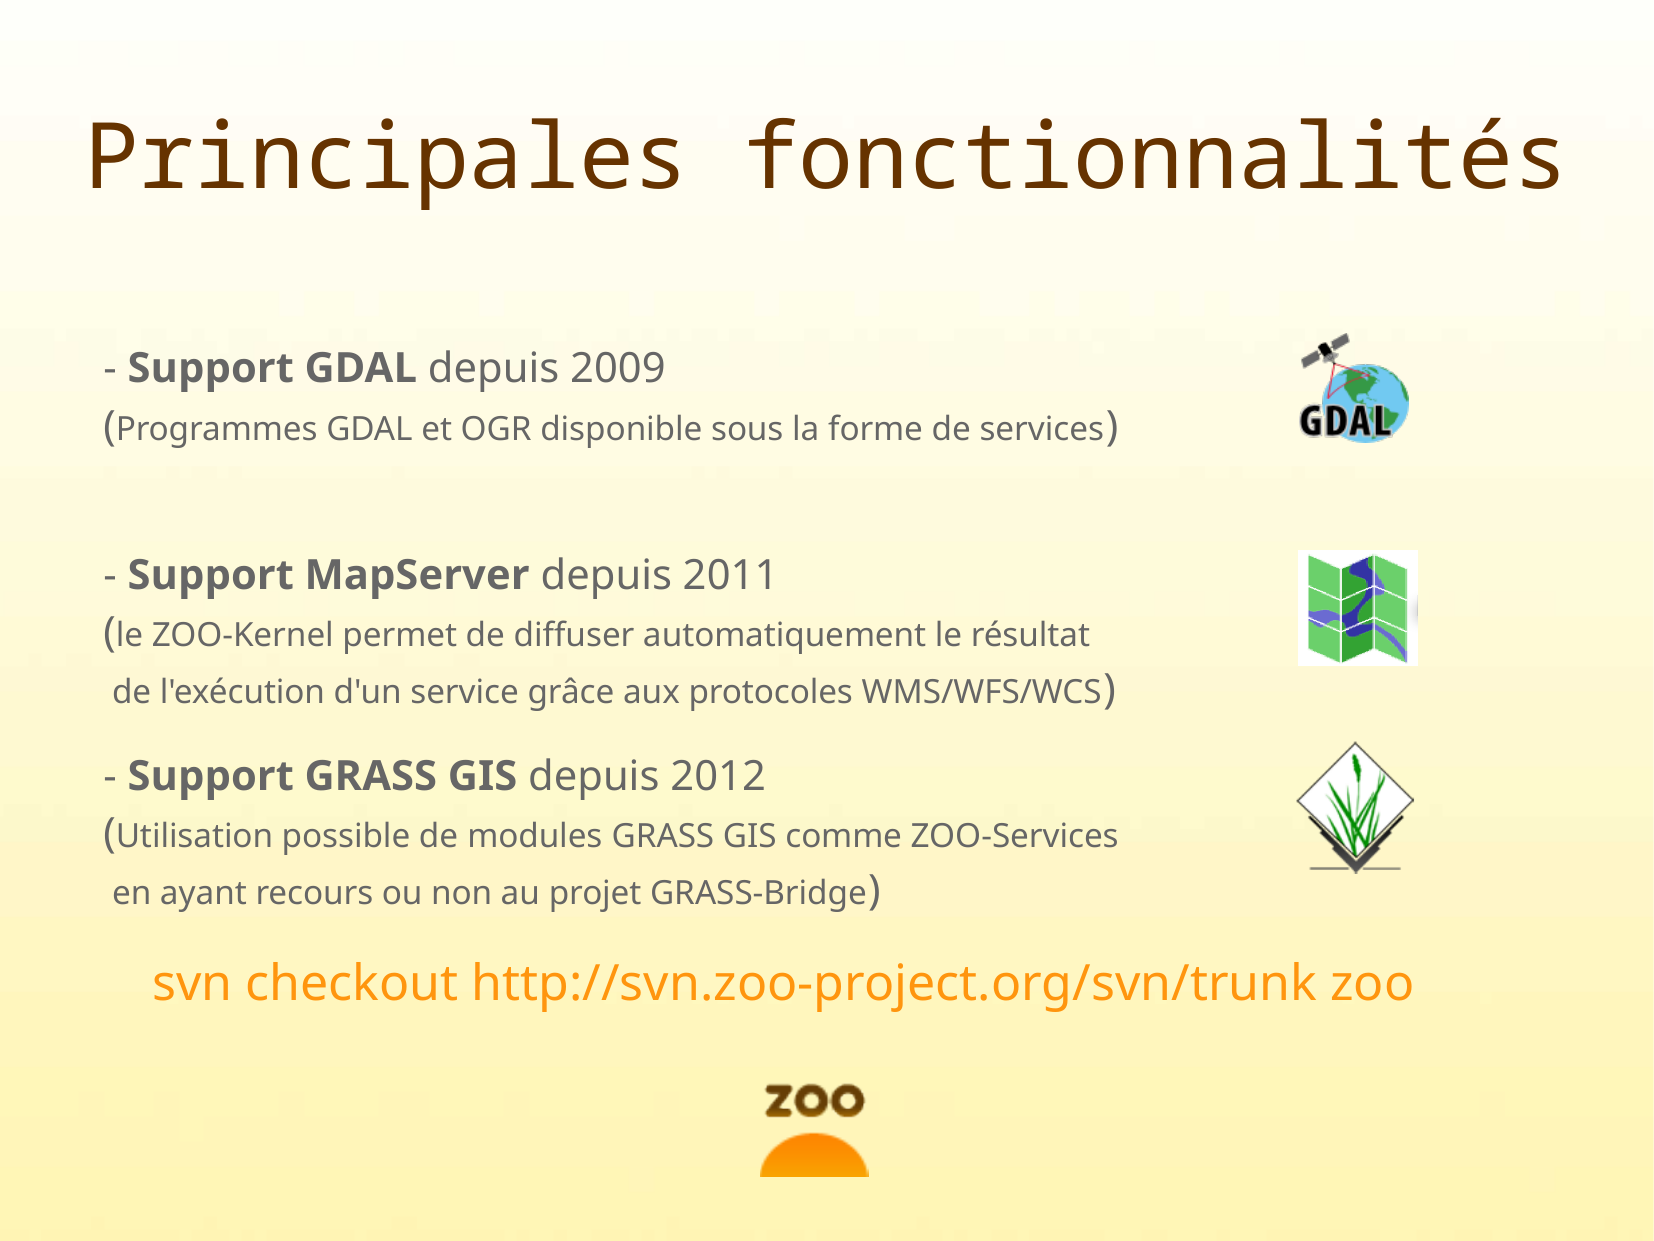

# Principales fonctionnalités
- Support GDAL depuis 2009
(Programmes GDAL et OGR disponible sous la forme de services)
- Support MapServer depuis 2011
(le ZOO-Kernel permet de diffuser automatiquement le résultat
 de l'exécution d'un service grâce aux protocoles WMS/WFS/WCS)
- Support GRASS GIS depuis 2012
(Utilisation possible de modules GRASS GIS comme ZOO-Services
 en ayant recours ou non au projet GRASS-Bridge)
svn checkout http://svn.zoo-project.org/svn/trunk zoo